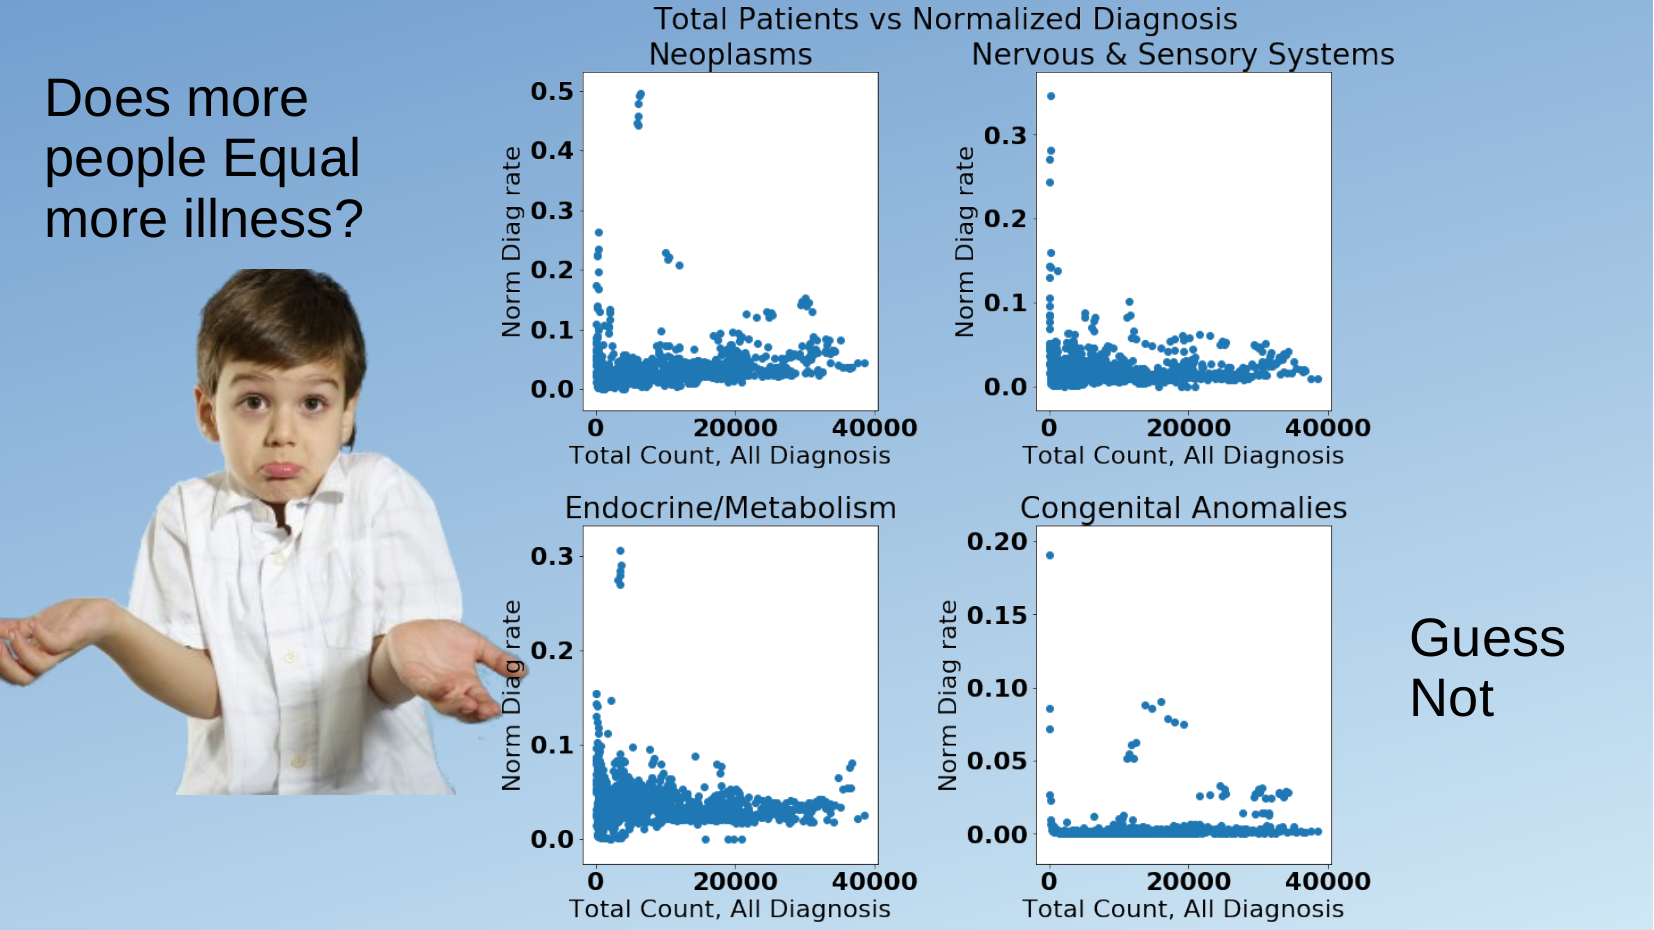

Does more people Equal more illness?
Guess Not